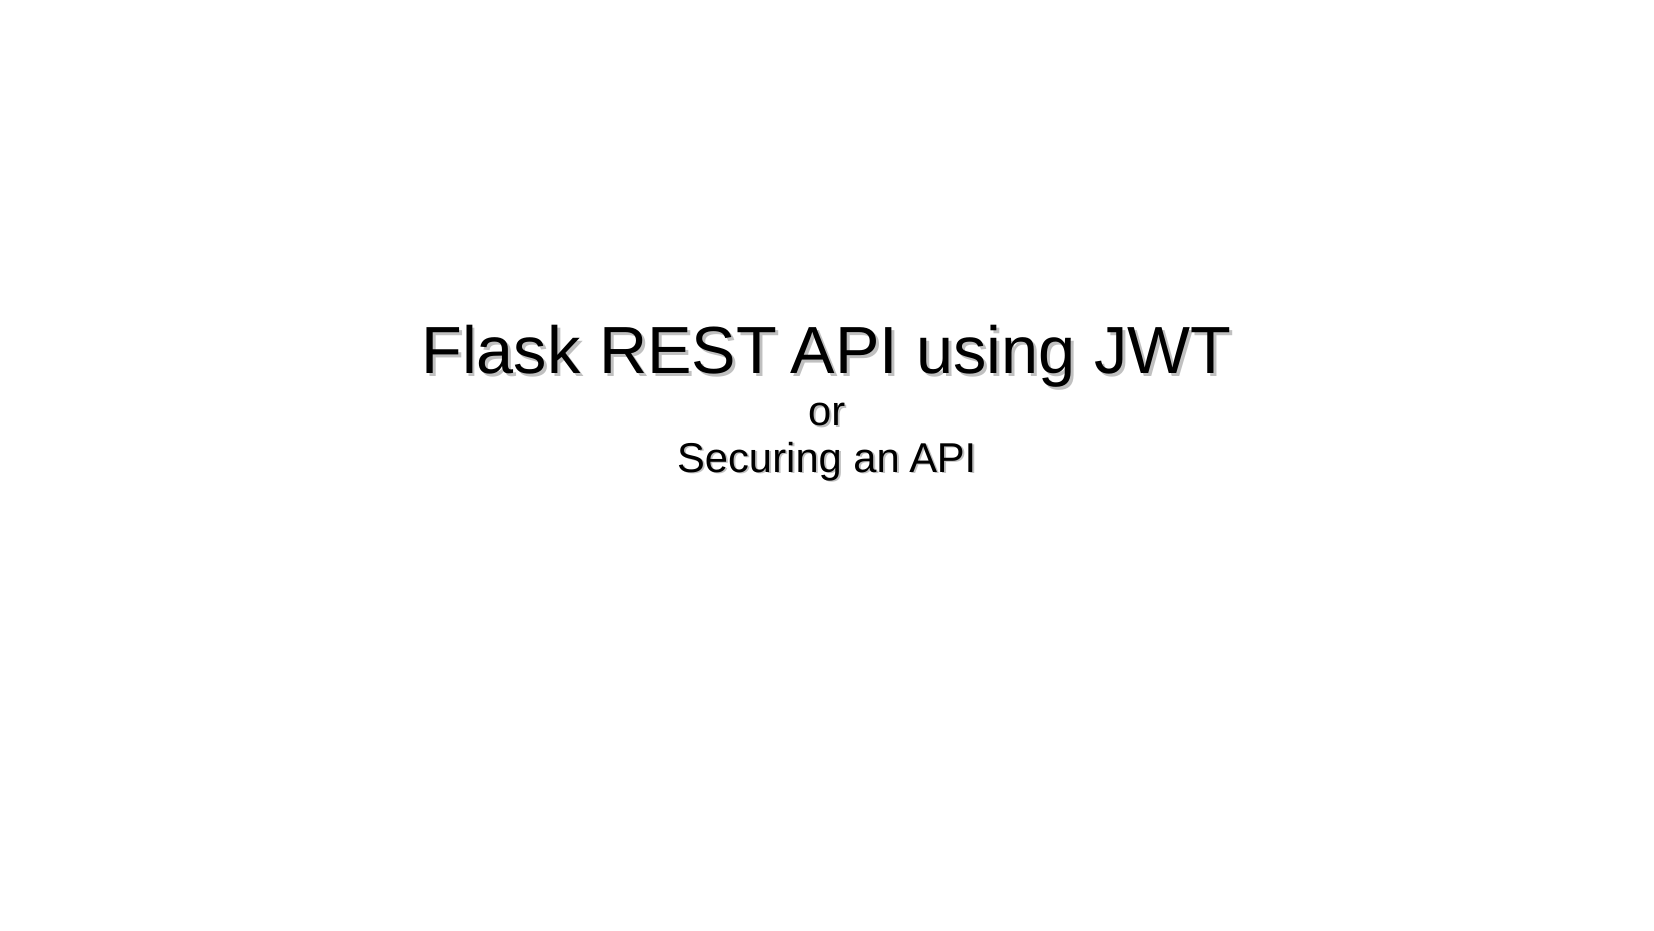

# Flask REST API using JWT
or
Securing an API